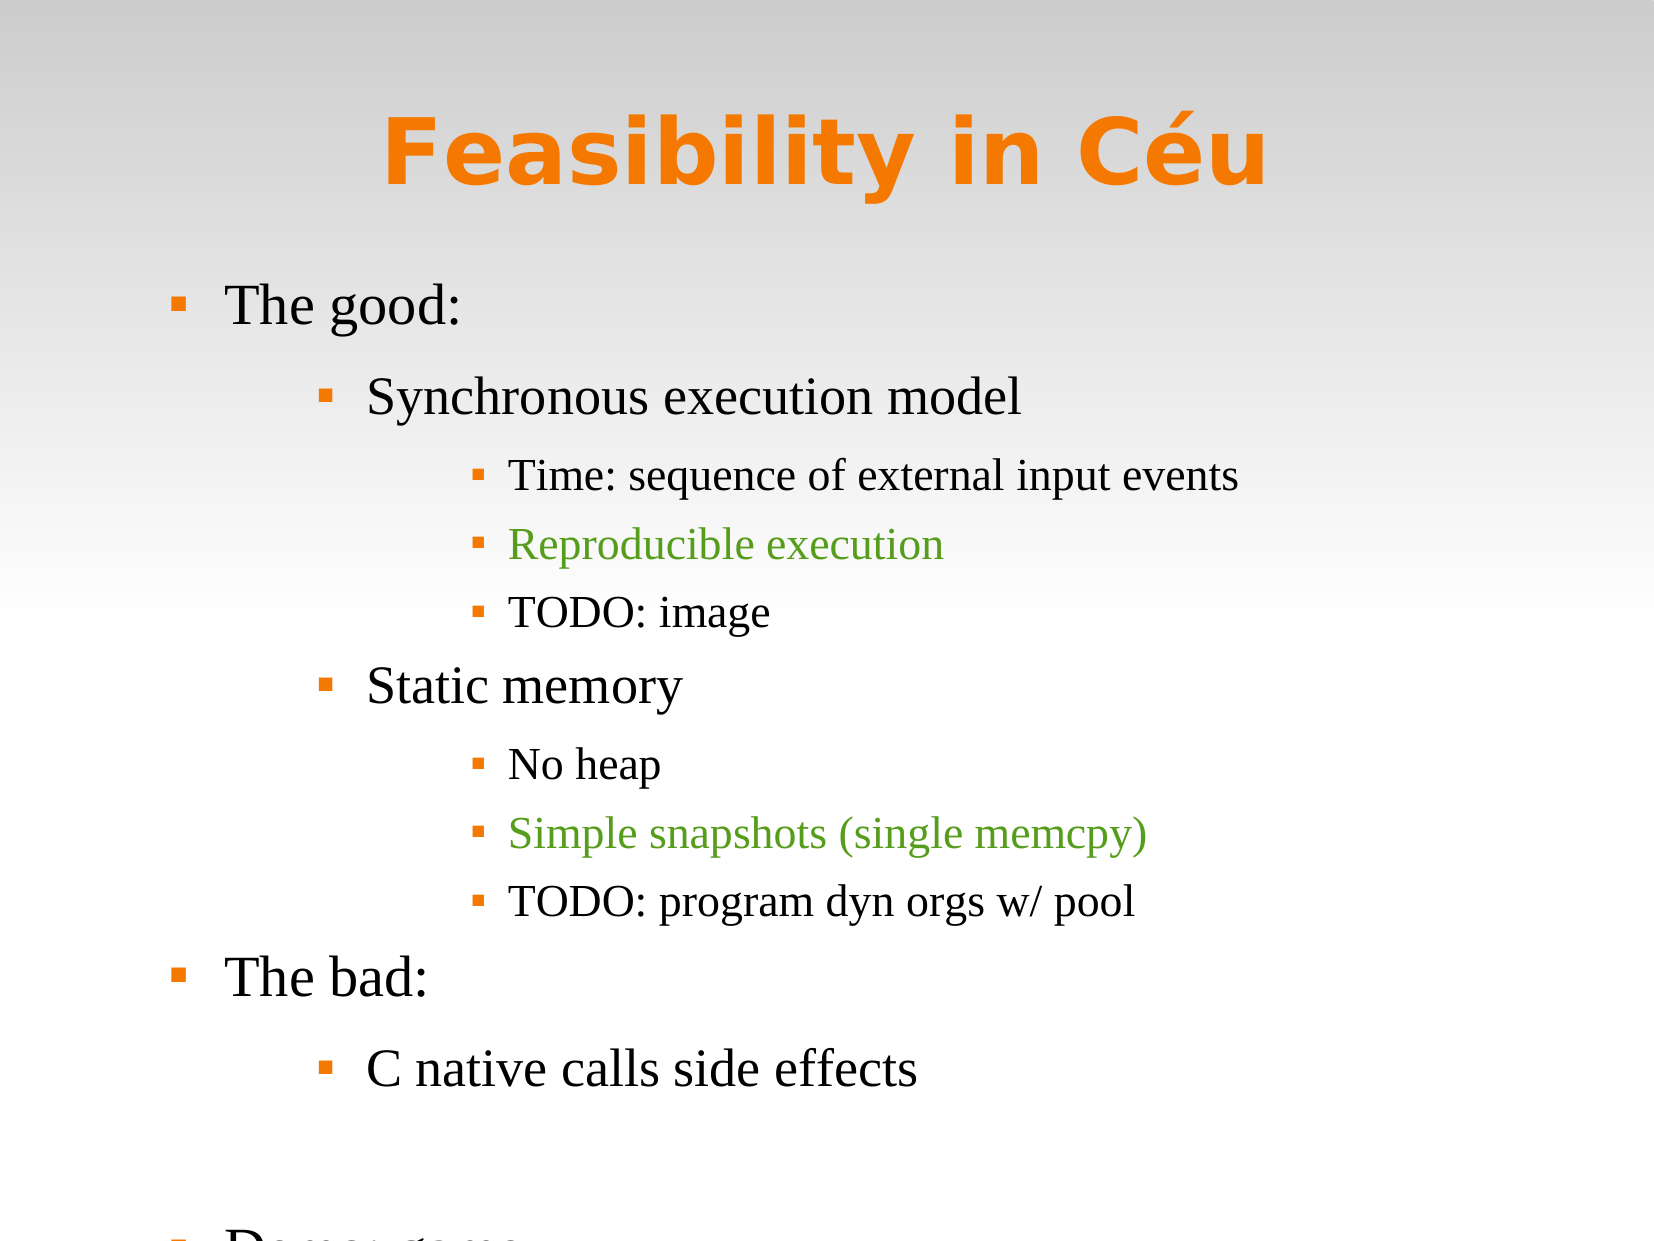

# Feasibility in Céu
The good:
Synchronous execution model
Time: sequence of external input events
Reproducible execution
TODO: image
Static memory
No heap
Simple snapshots (single memcpy)
TODO: program dyn orgs w/ pool
The bad:
C native calls side effects
Demo: game